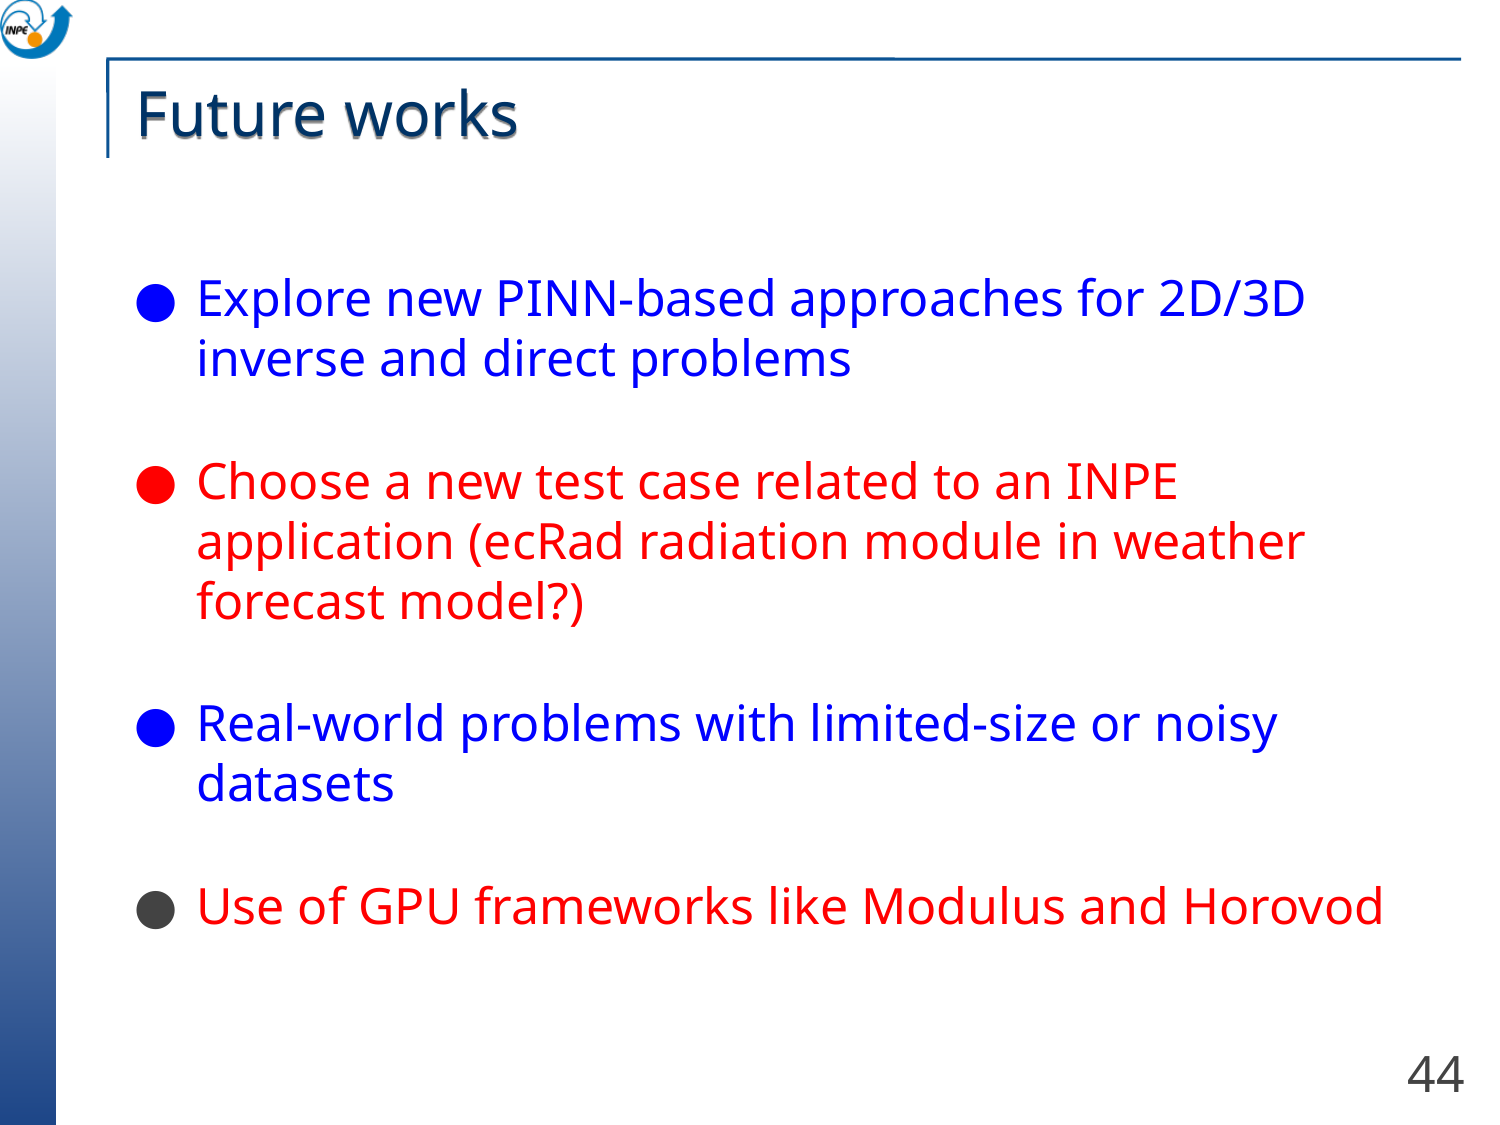

# Future works
Explore new PINN-based approaches for 2D/3D inverse and direct problems
Choose a new test case related to an INPE application (ecRad radiation module in weather forecast model?)
Real-world problems with limited-size or noisy datasets
Use of GPU frameworks like Modulus and Horovod